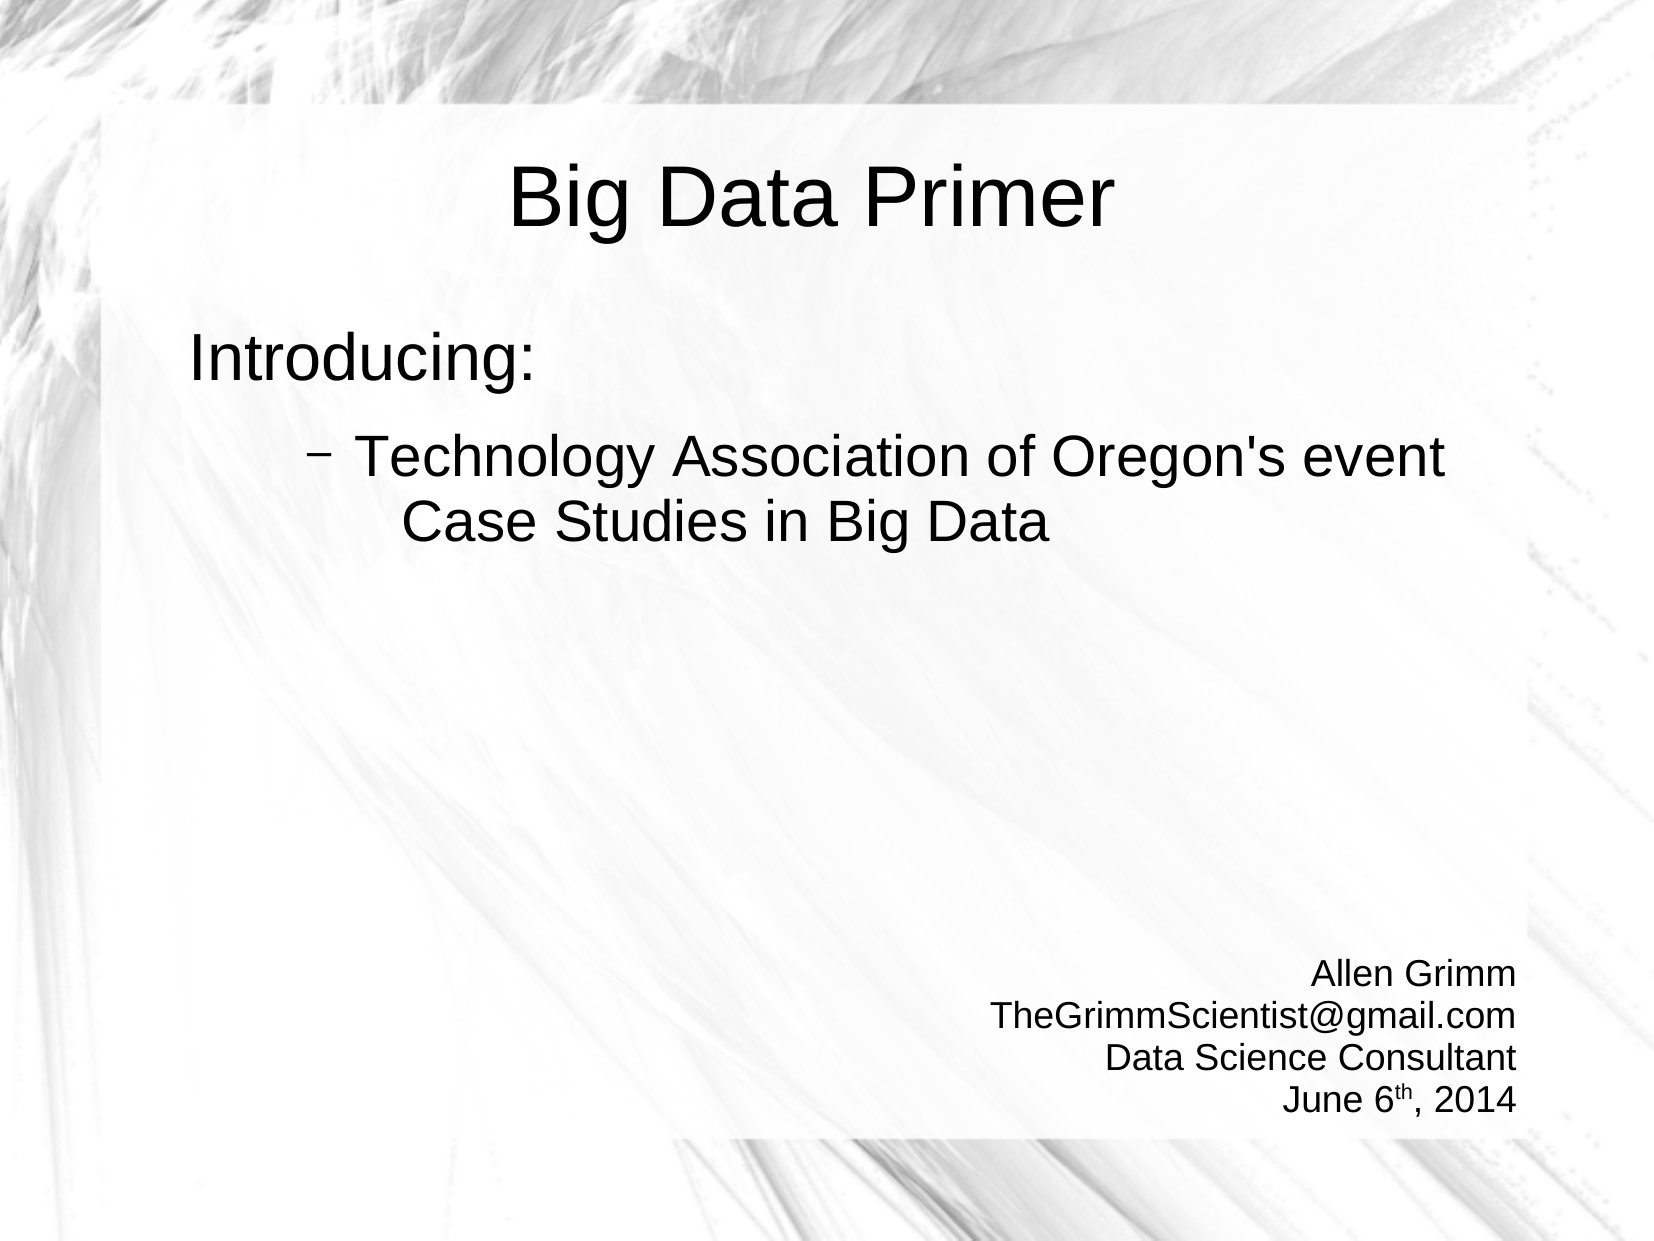

# Big Data Primer
Introducing:
Technology Association of Oregon's event Case Studies in Big Data
Allen Grimm
TheGrimmScientist@gmail.com
Data Science Consultant
June 6th, 2014